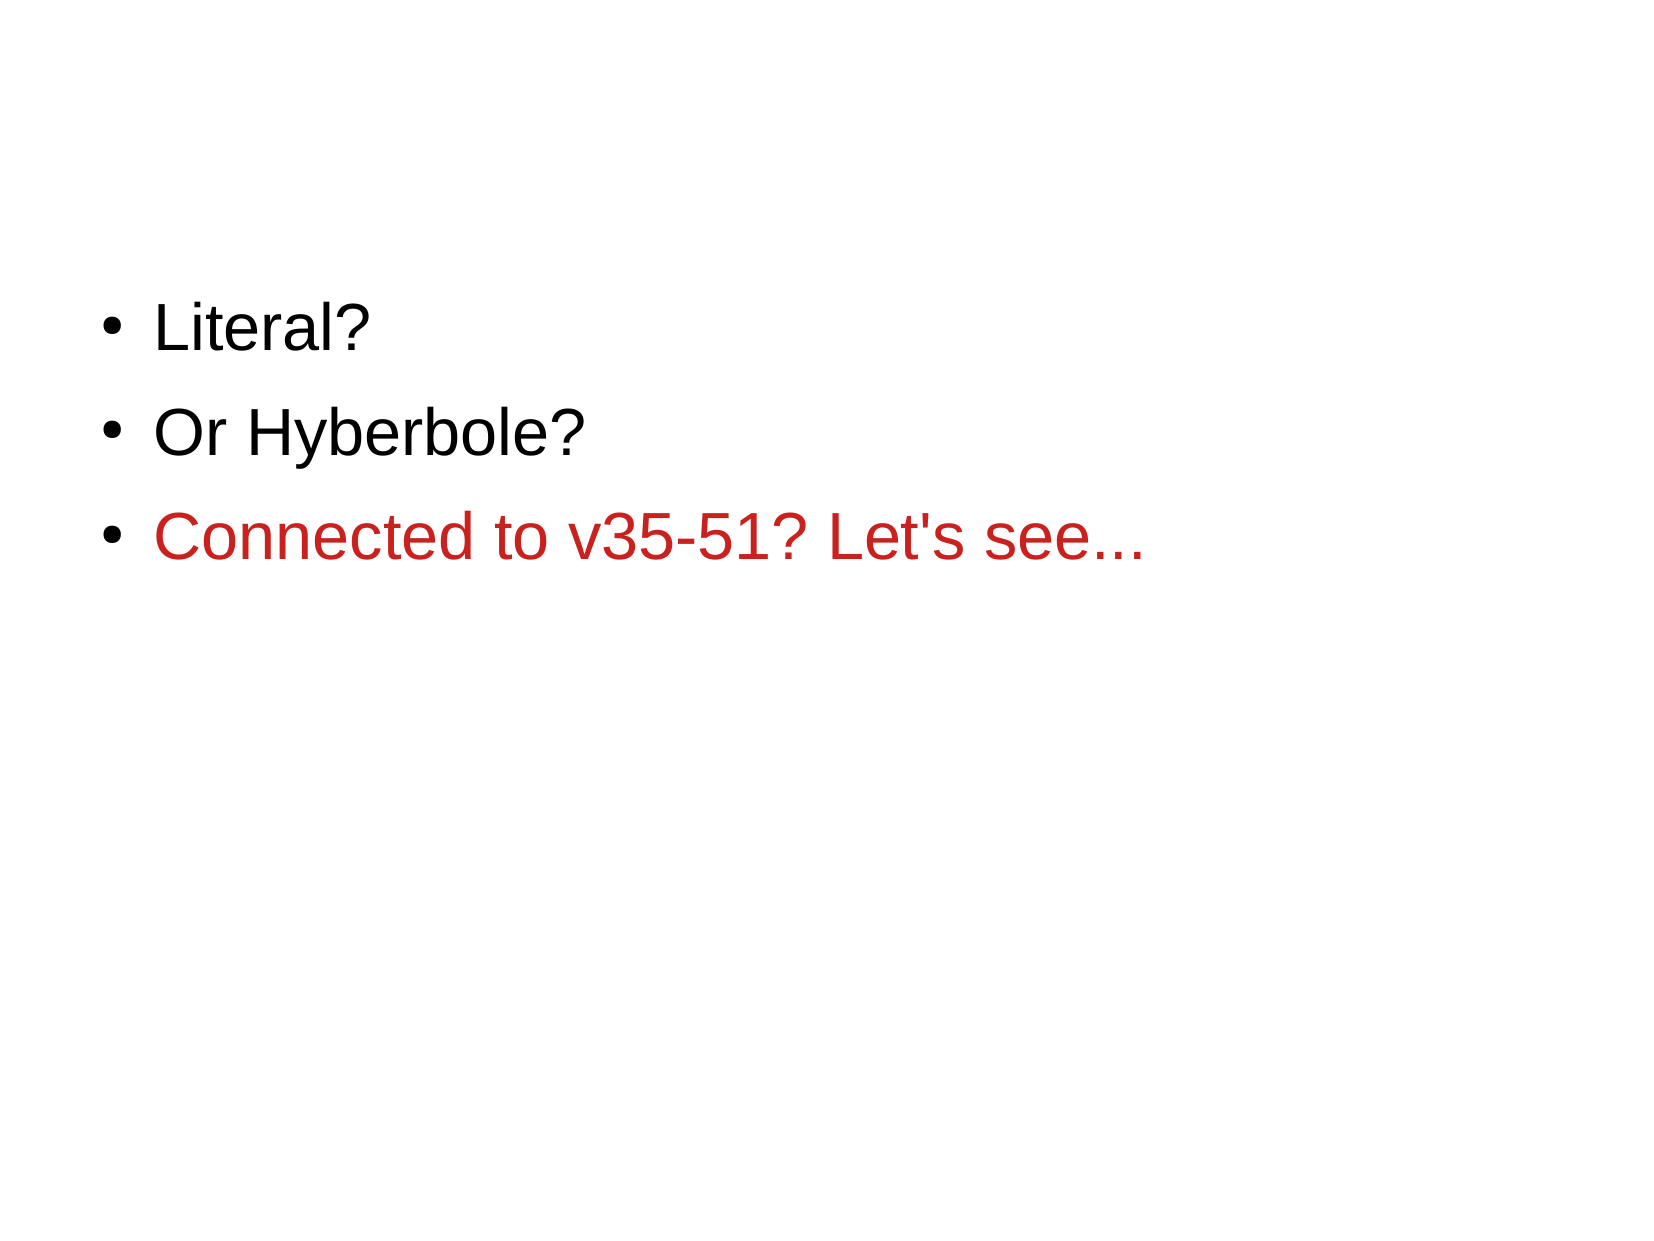

#
Literal?
Or Hyberbole?
Connected to v35-51? Let's see...